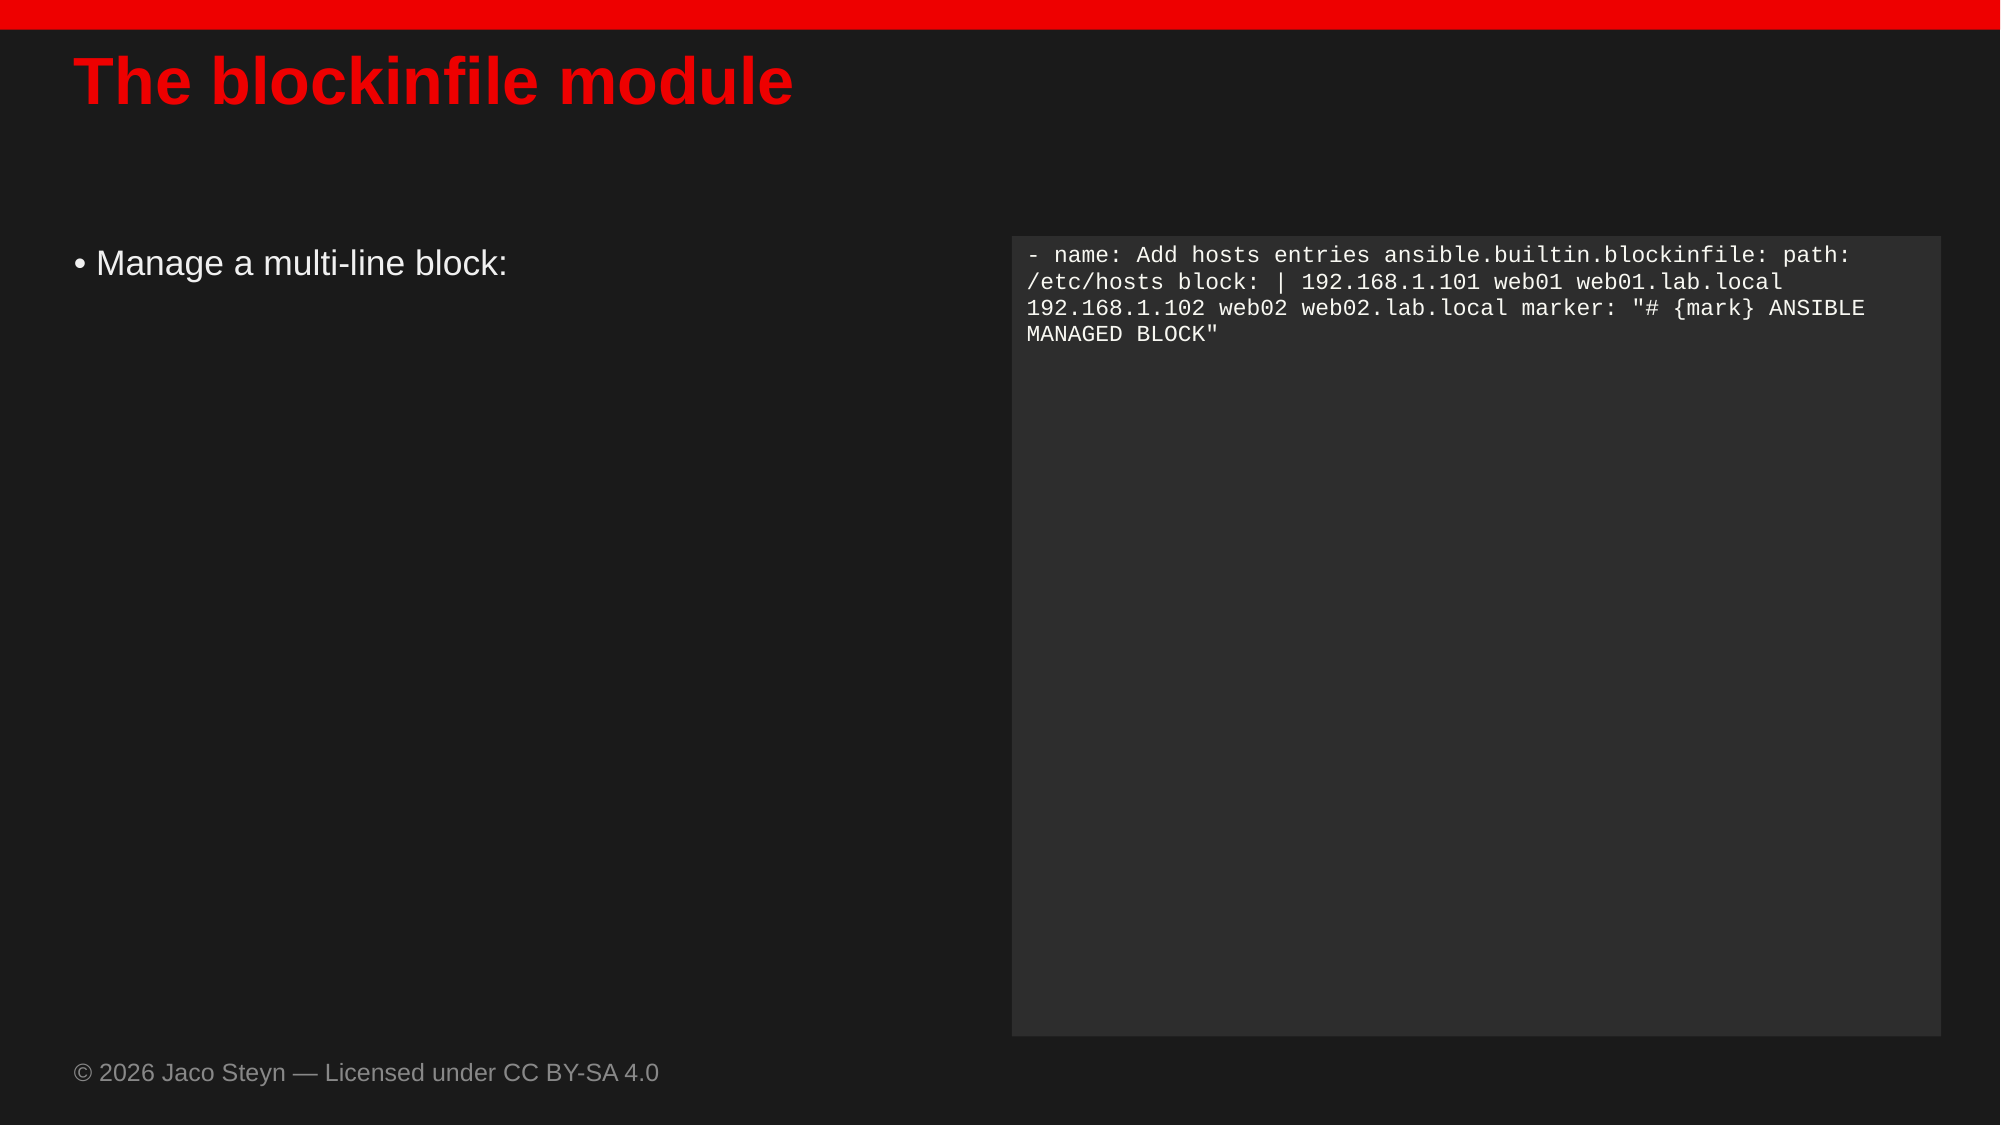

The blockinfile module
• Manage a multi-line block:
- name: Add hosts entries ansible.builtin.blockinfile: path: /etc/hosts block: | 192.168.1.101 web01 web01.lab.local 192.168.1.102 web02 web02.lab.local marker: "# {mark} ANSIBLE MANAGED BLOCK"
© 2026 Jaco Steyn — Licensed under CC BY-SA 4.0